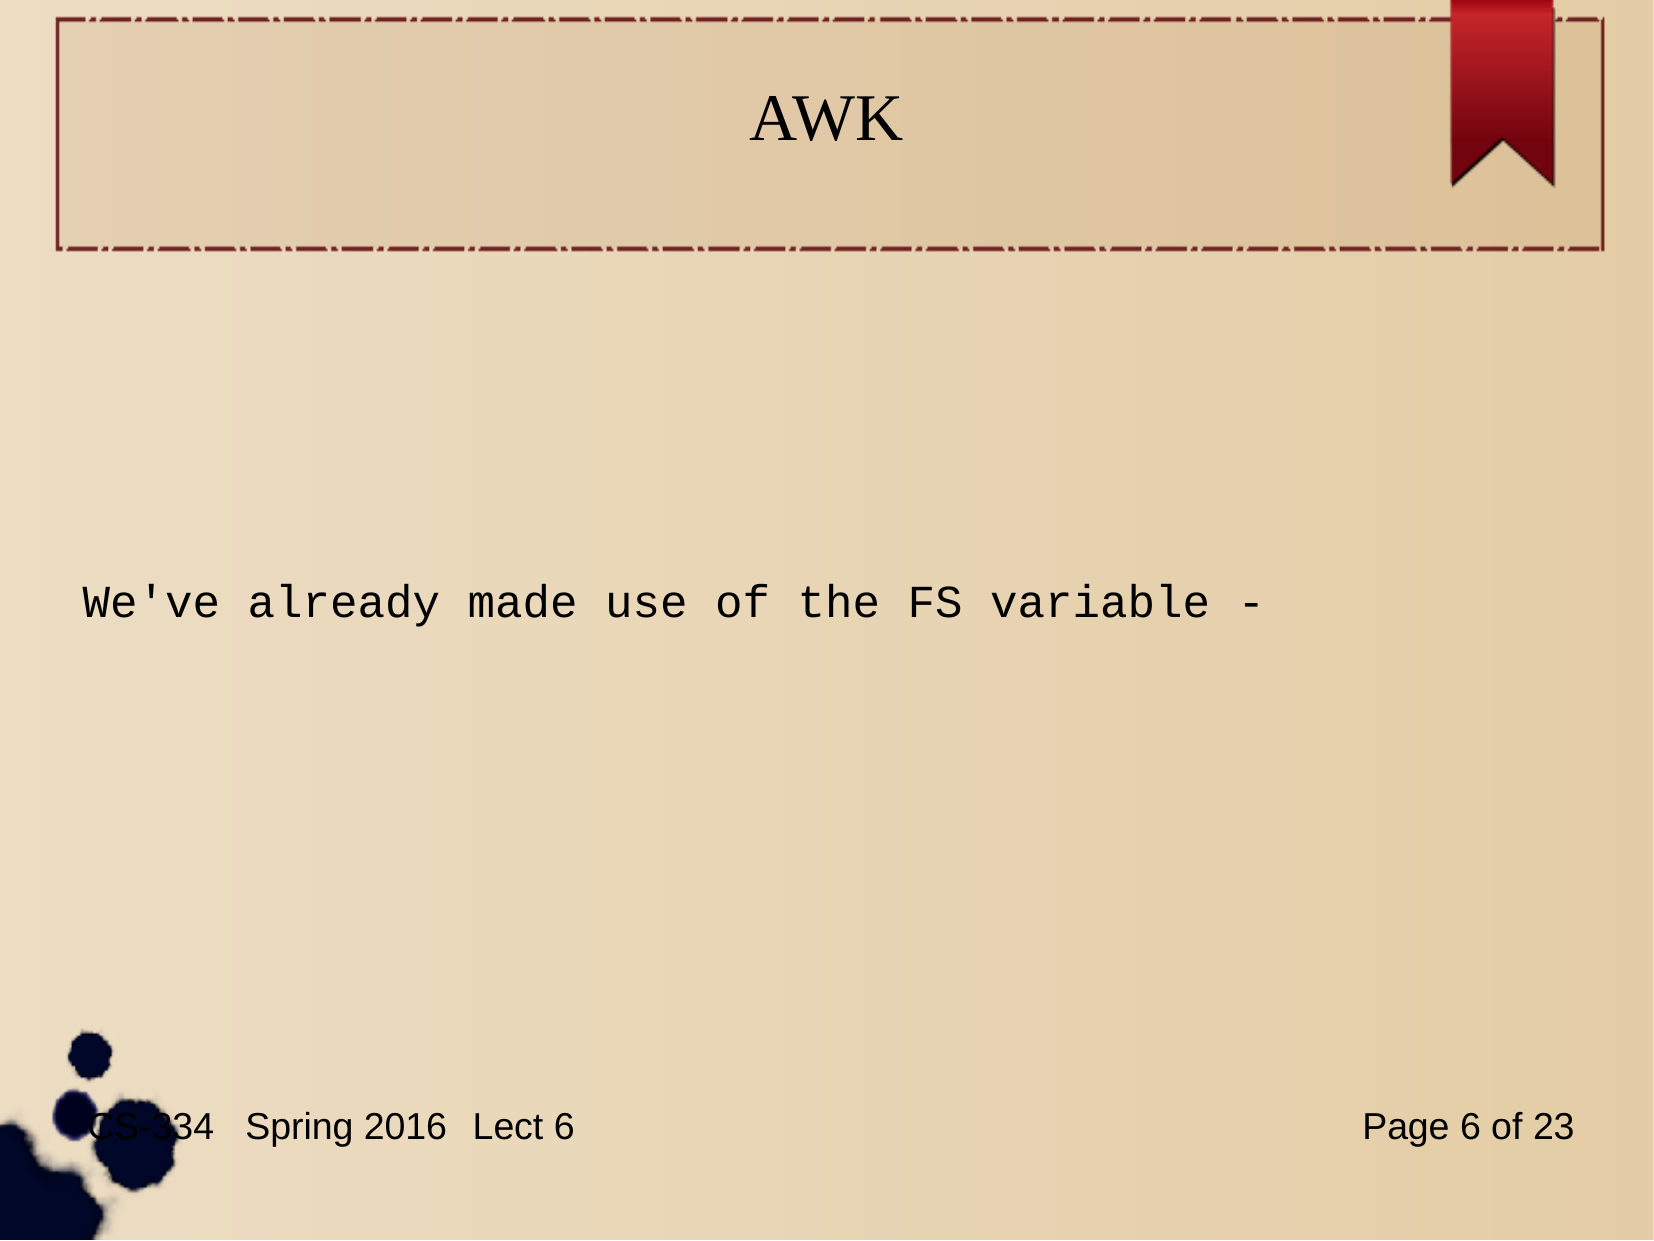

AWK
We've already made use of the FS variable -
CS-334 Spring 2016	 Lect 6											Page of 23